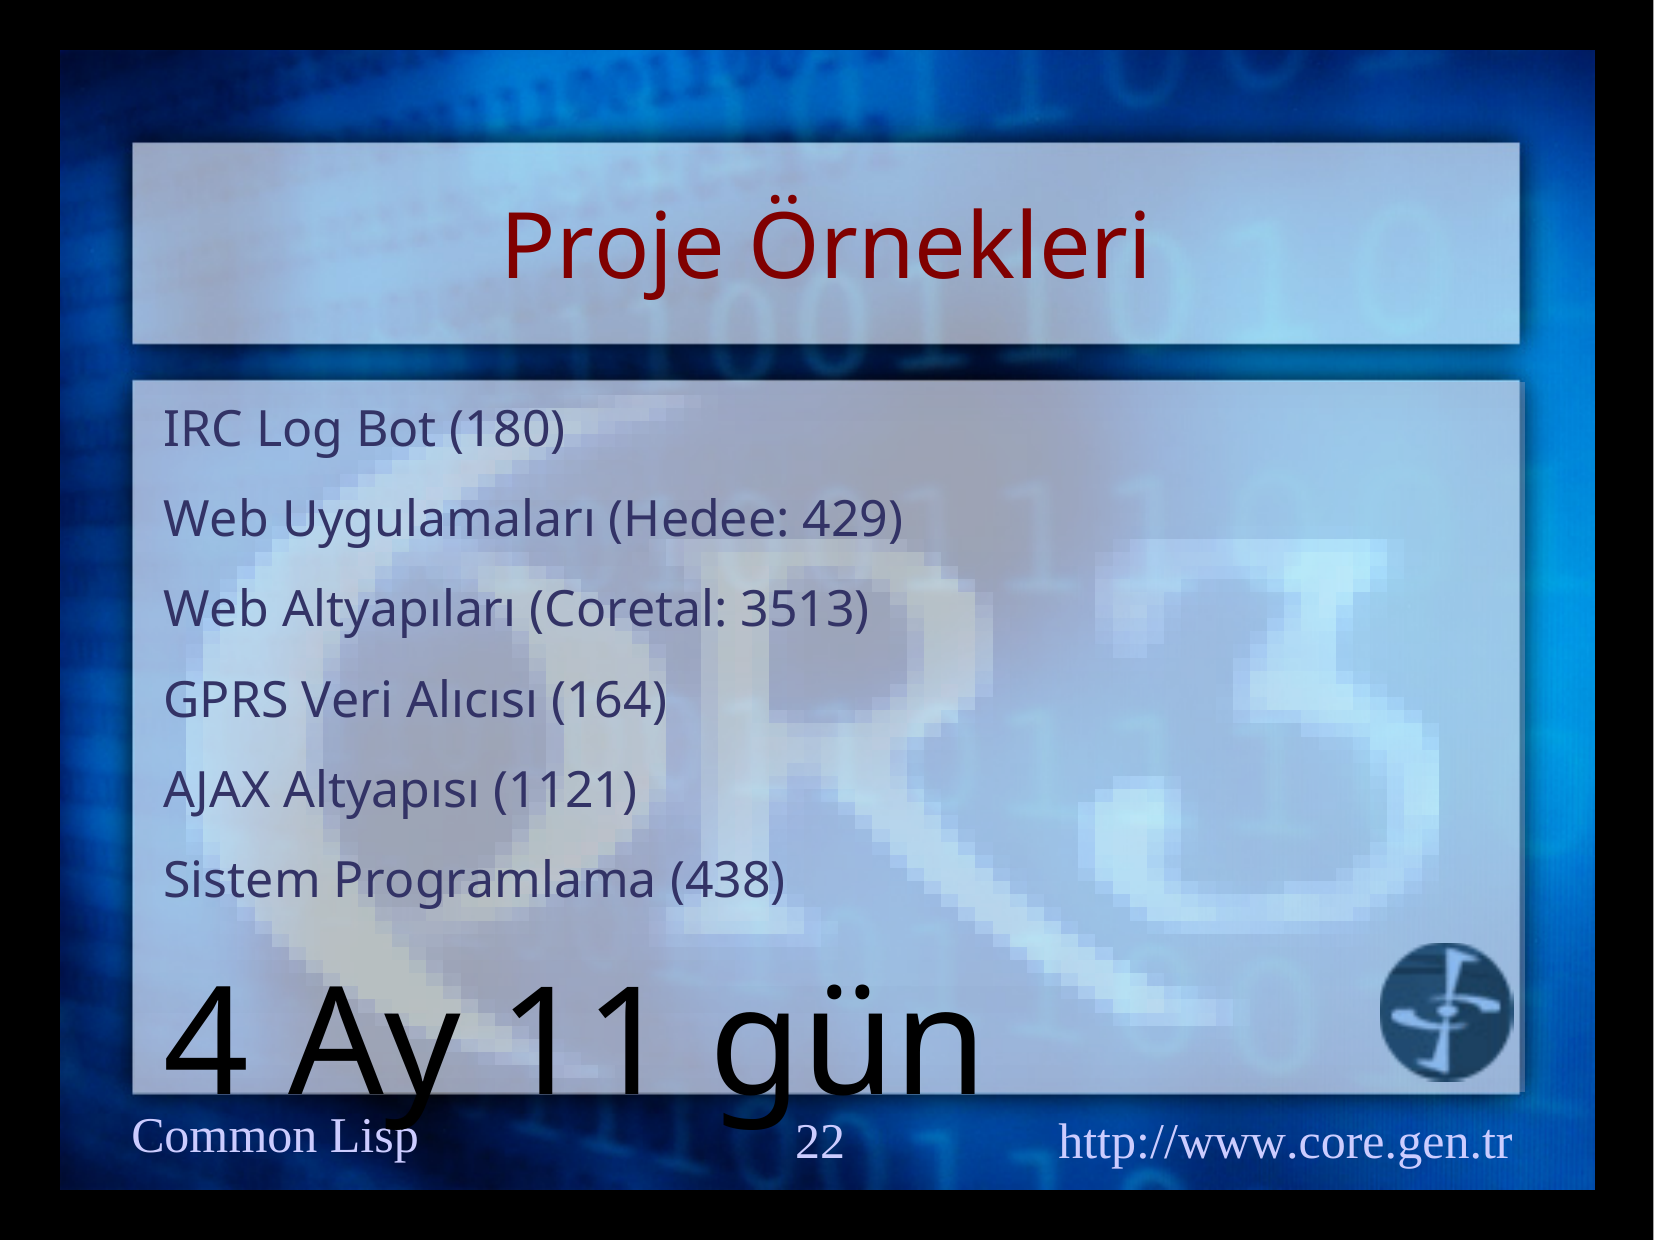

# Proje Örnekleri
IRC Log Bot (180)
Web Uygulamaları (Hedee: 429)
Web Altyapıları (Coretal: 3513)
GPRS Veri Alıcısı (164)
AJAX Altyapısı (1121)
Sistem Programlama (438)
4 Ay 11 gün